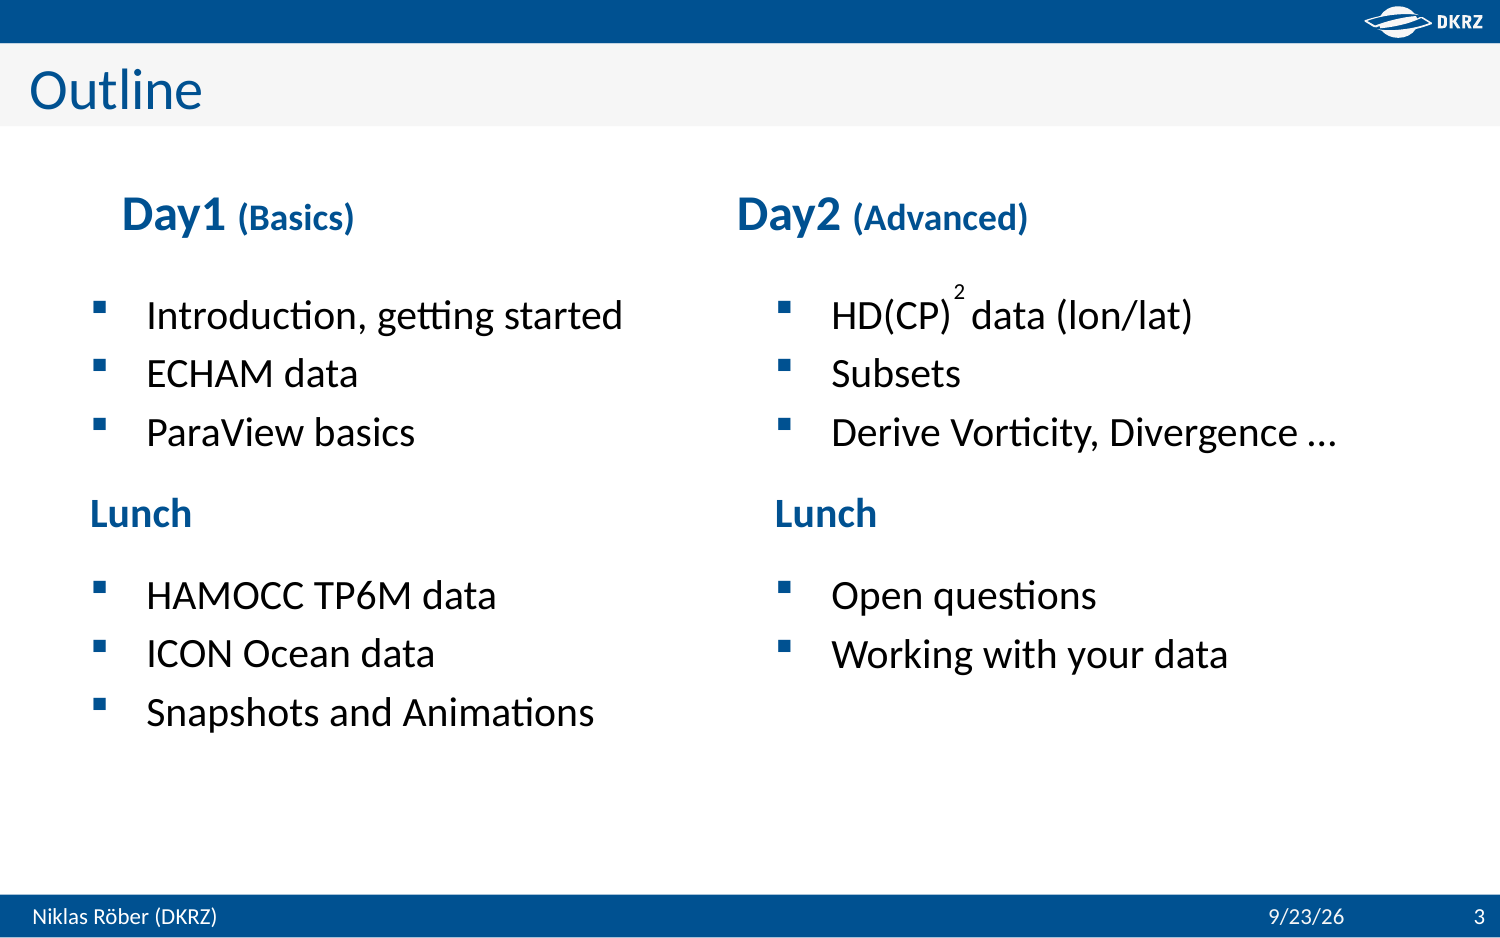

# Outline
Introduction, getting started
ECHAM data
ParaView basics
Lunch
HAMOCC TP6M data
ICON Ocean data
Snapshots and Animations
HD(CP) data (lon/lat)
Subsets
Derive Vorticity, Divergence …
Lunch
Open questions
Working with your data
Day1 (Basics)	 		 Day2 (Advanced)
2